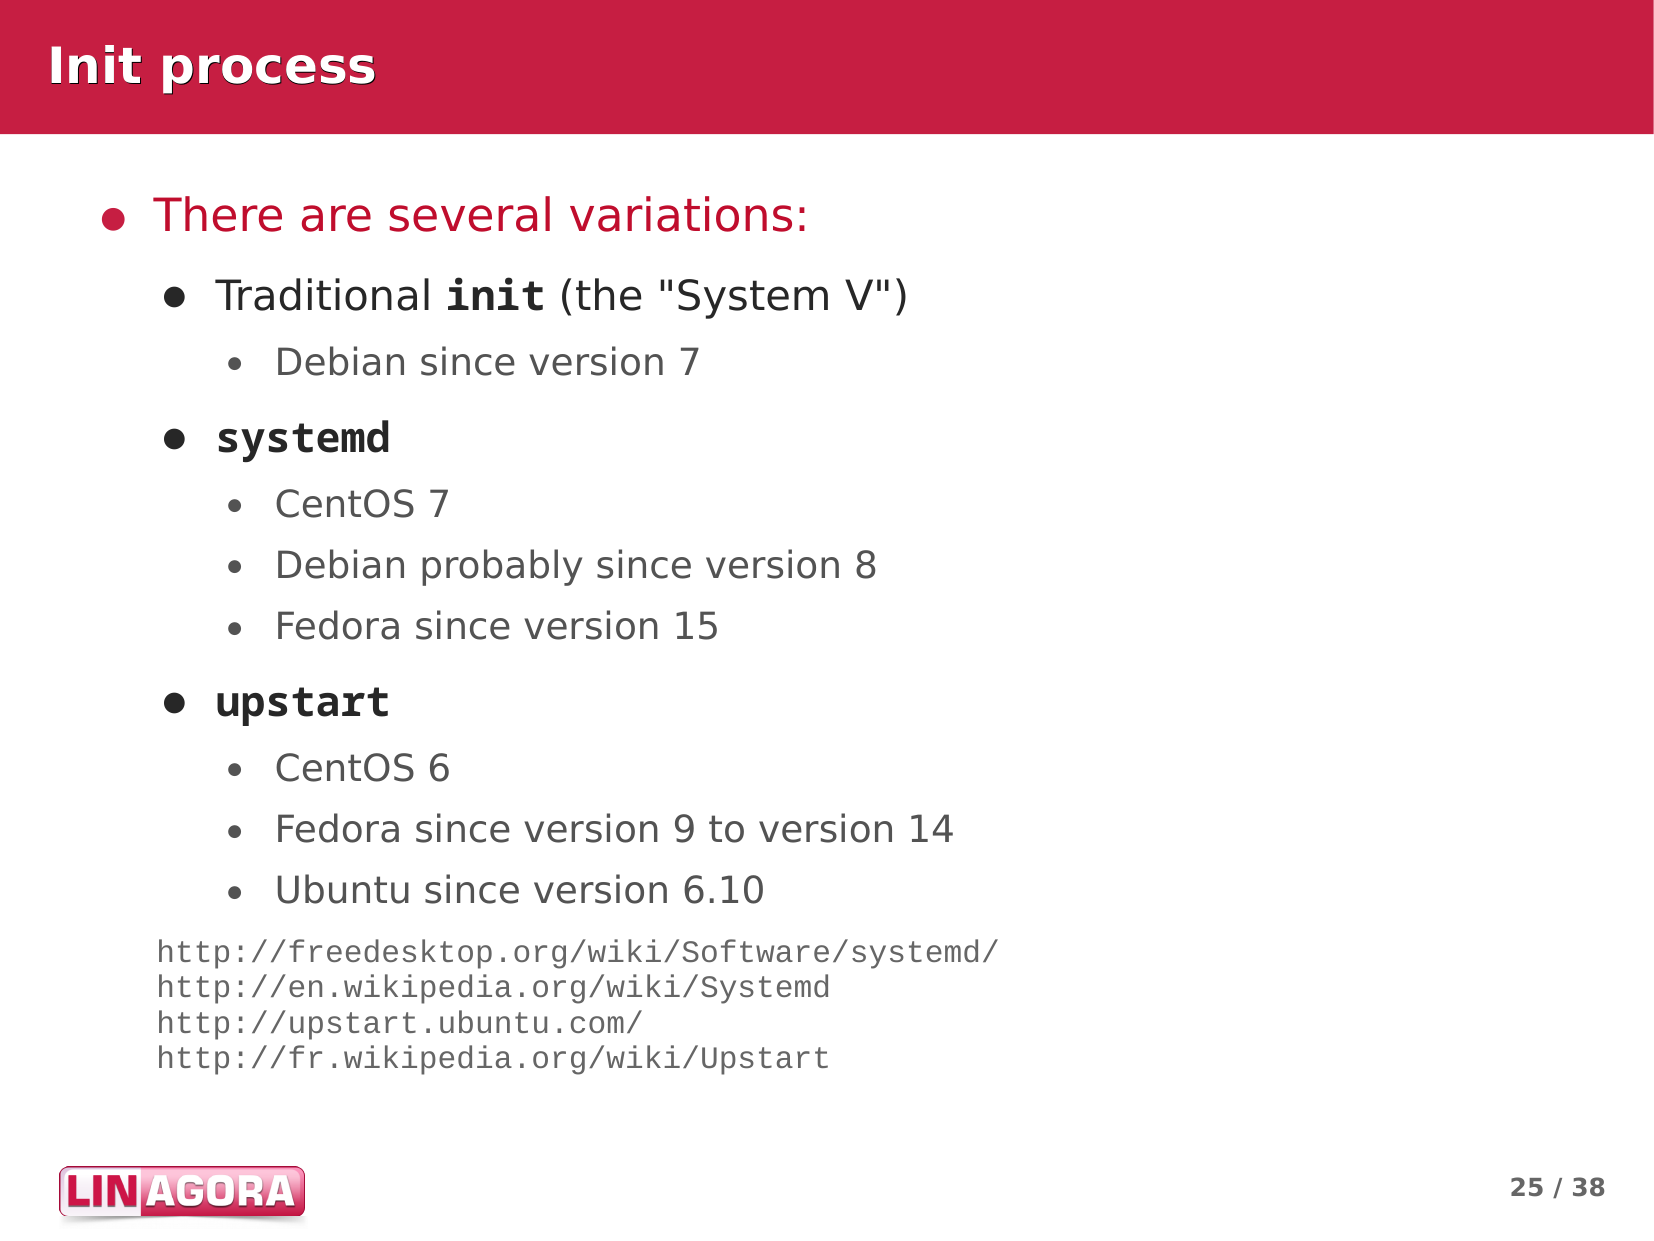

# Init process
There are several variations:
Traditional init (the "System V")
Debian since version 7
systemd
CentOS 7
Debian probably since version 8
Fedora since version 15
upstart
CentOS 6
Fedora since version 9 to version 14
Ubuntu since version 6.10
http://freedesktop.org/wiki/Software/systemd/
http://en.wikipedia.org/wiki/Systemd
http://upstart.ubuntu.com/
http://fr.wikipedia.org/wiki/Upstart